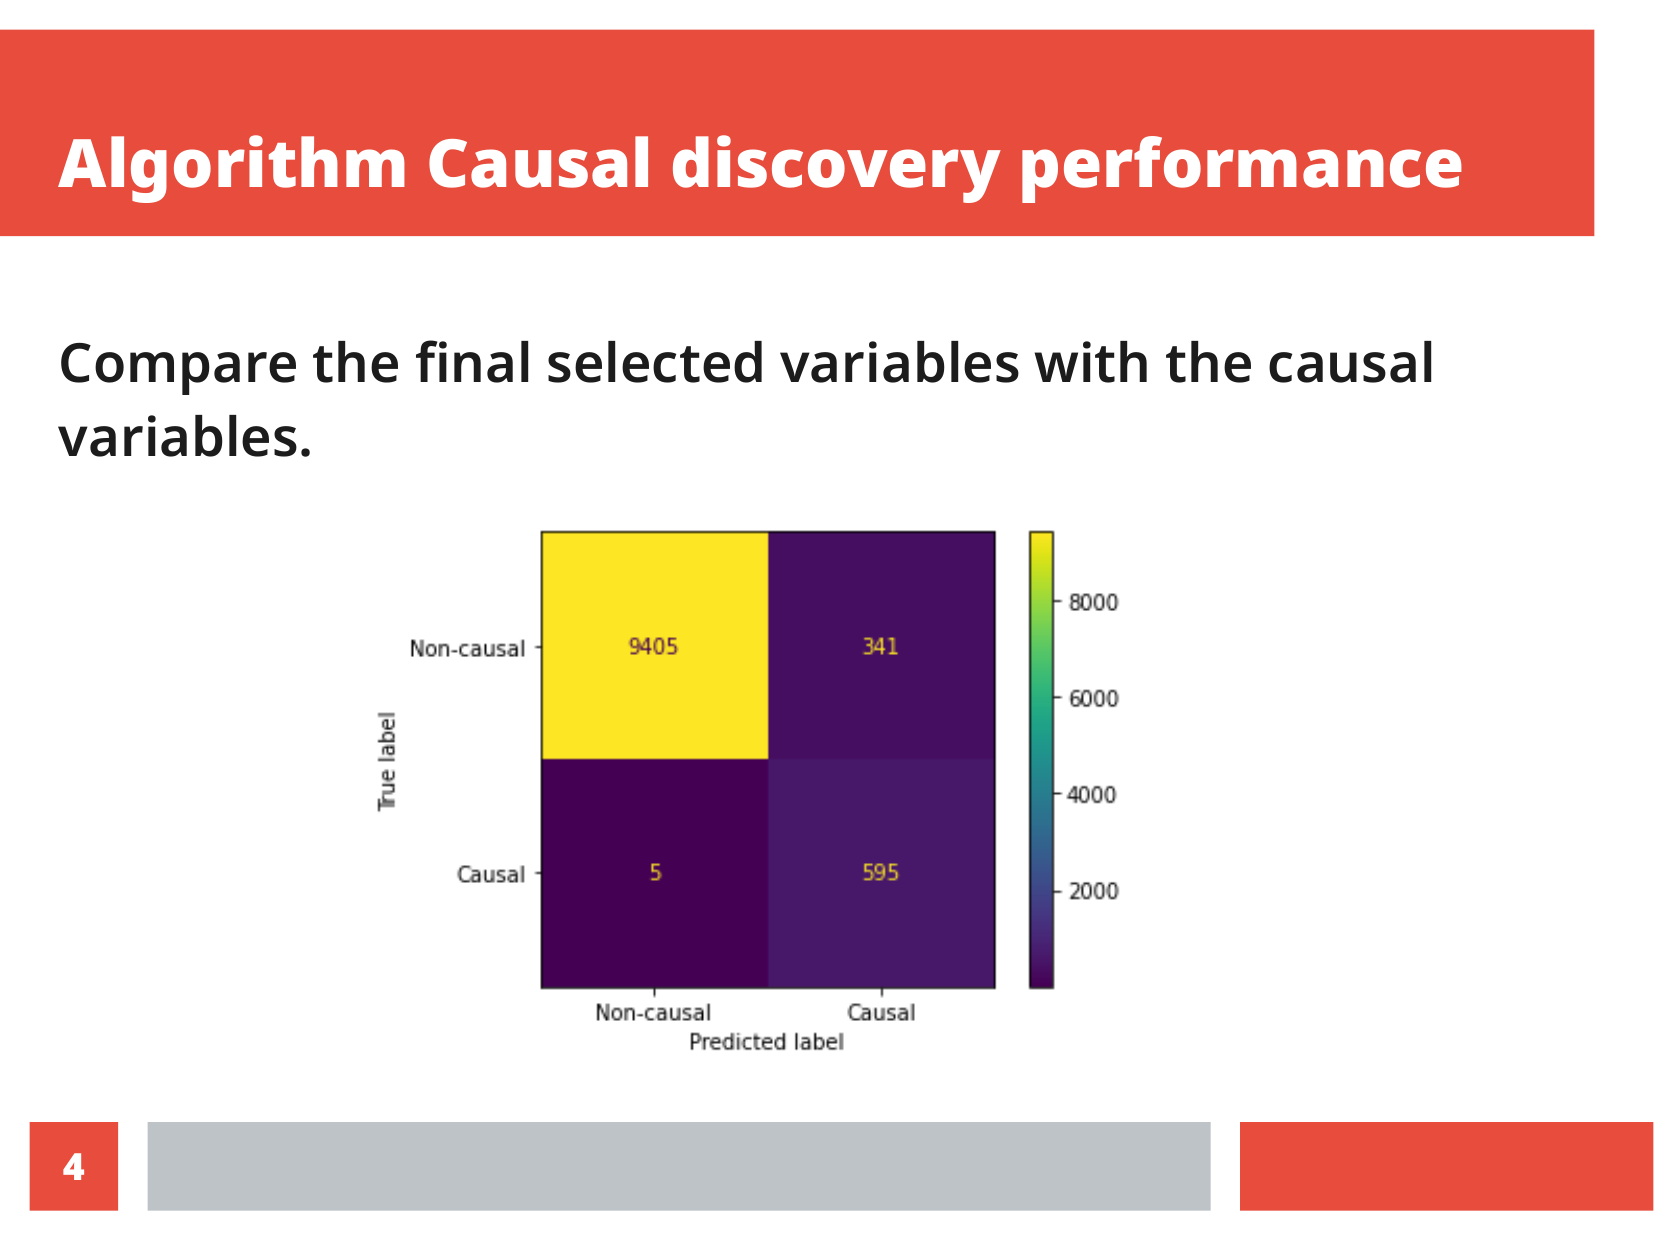

# Algorithm Causal discovery performance
Compare the final selected variables with the causal variables.
4